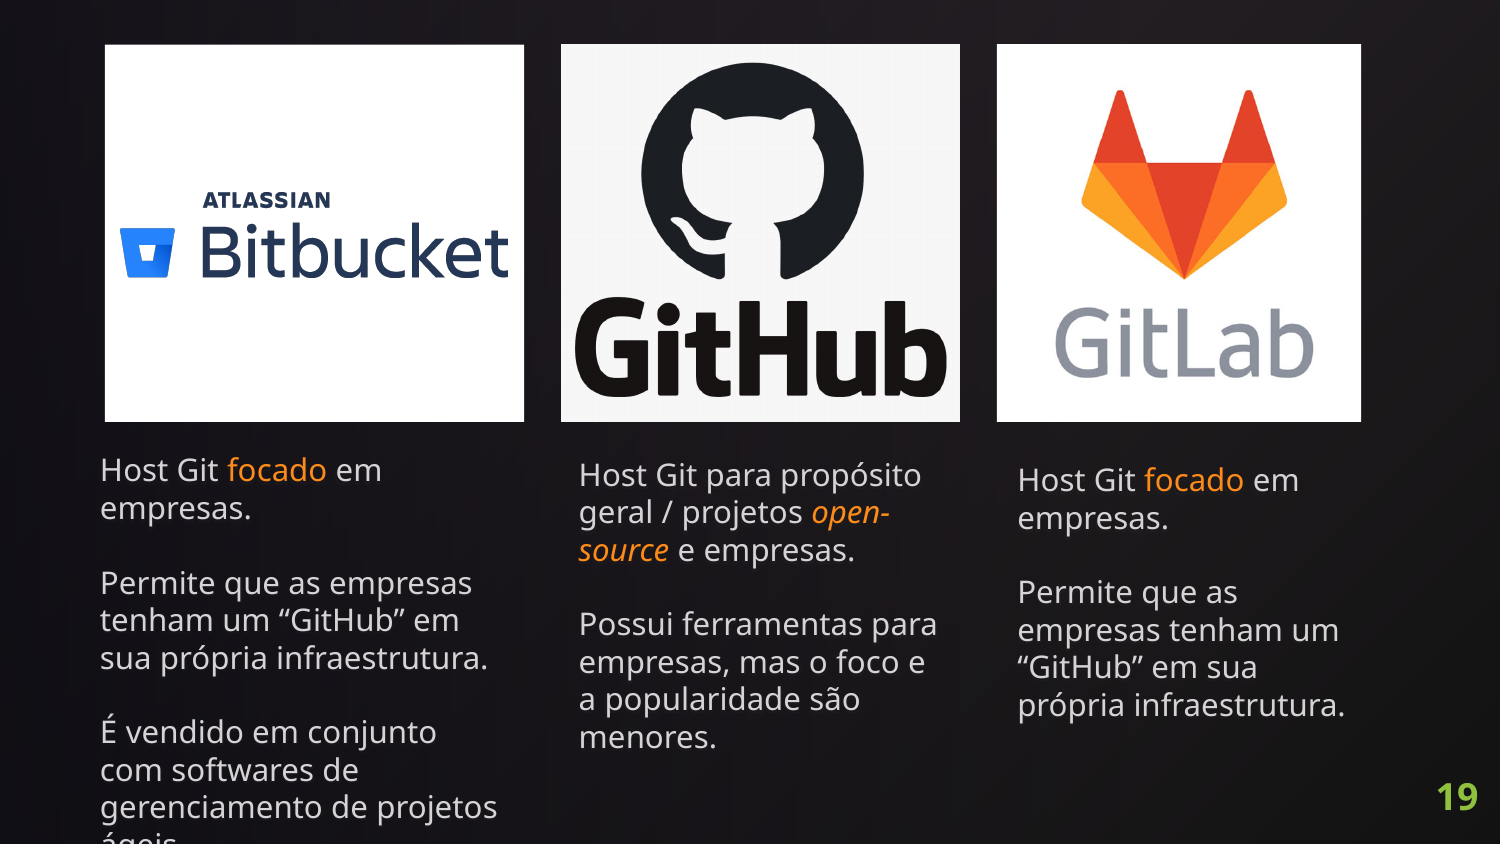

# Host Git focado em empresas.
Permite que as empresas tenham um “GitHub” em sua própria infraestrutura.
É vendido em conjunto com softwares de gerenciamento de projetos ágeis
Host Git para propósito geral / projetos open-source e empresas.
Possui ferramentas para empresas, mas o foco e a popularidade são menores.
Host Git focado em empresas.
Permite que as empresas tenham um “GitHub” em sua própria infraestrutura.